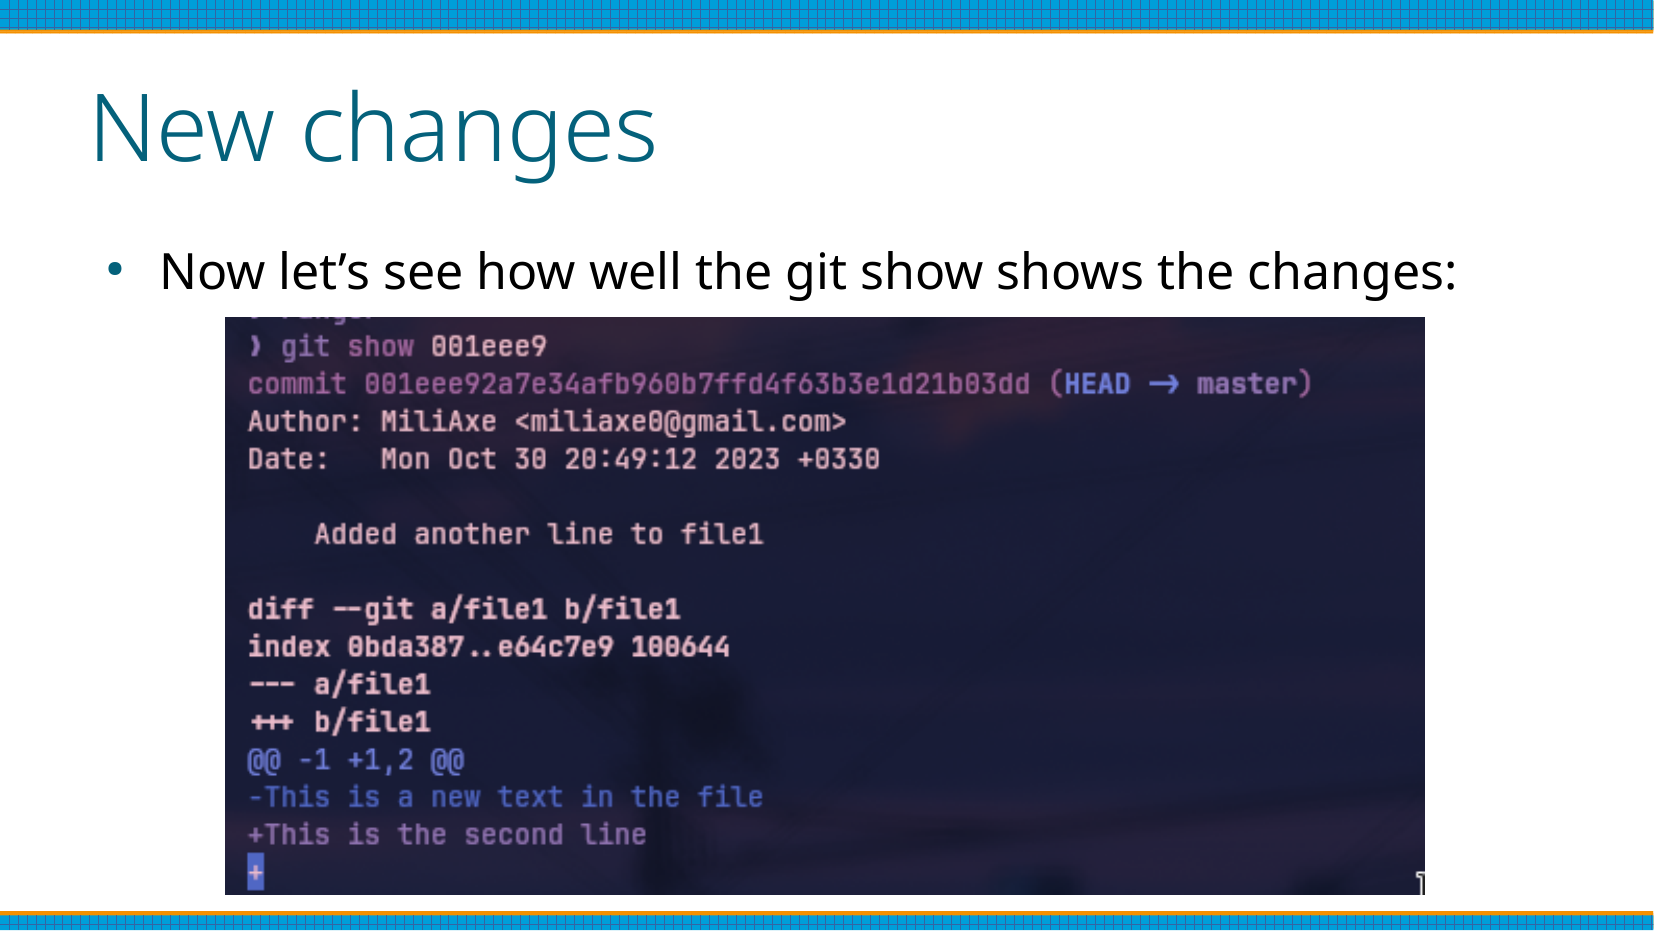

# New changes
Now let’s see how well the git show shows the changes: